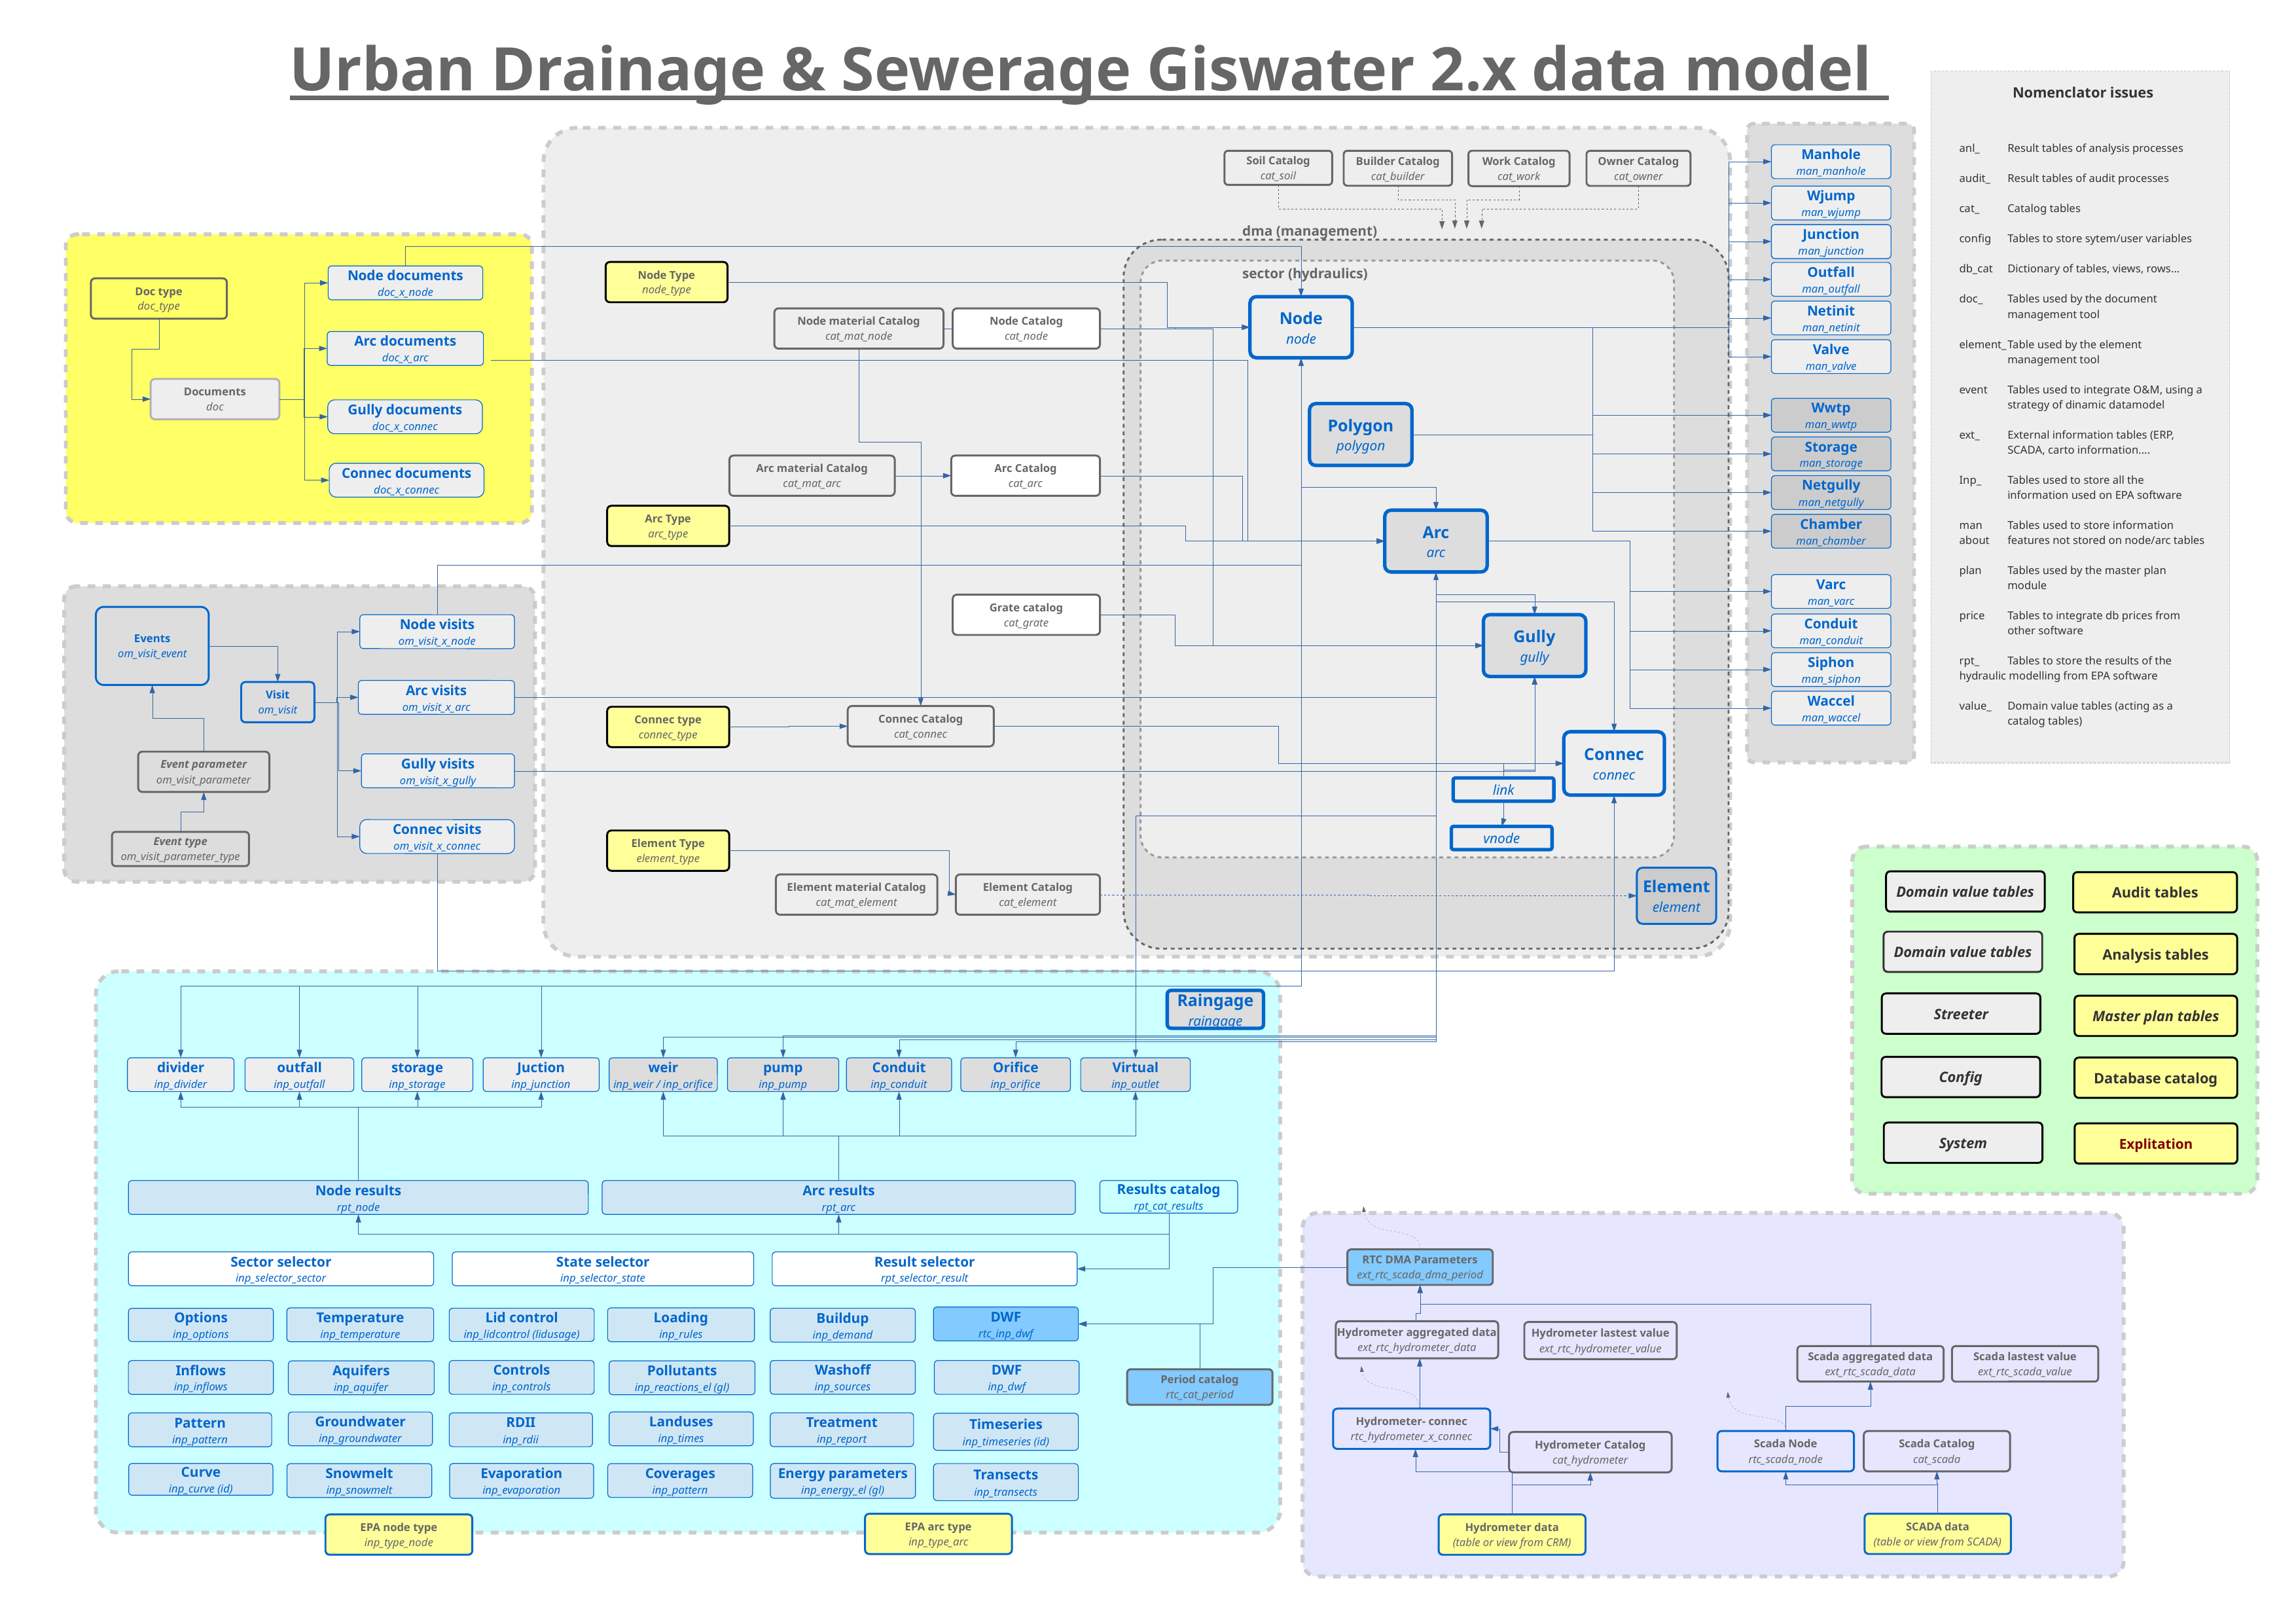

Urban Drainage & Sewerage Giswater 2.x data model
Nomenclator issues
anl_ 	Result tables of analysis processes
audit_ 	Result tables of audit processes
cat_ 	Catalog tables
config 	Tables to store sytem/user variables
db_cat 	Dictionary of tables, views, rows...
doc_ 	Tables used by the document 		management tool
element_	Table used by the element 			management tool
event	Tables used to integrate O&M, using a 	strategy of dinamic datamodel
ext_	External information tables (ERP, 		SCADA, carto information....
Inp_	Tables used to store all the 			information used on EPA software
man	Tables used to store information about 	features not stored on node/arc tables
plan	Tables used by the master plan 		module
price	Tables to integrate db prices from 		other software
rpt_	Tables to store the results of the hydraulic modelling from EPA software
value_	Domain value tables (acting as a 		catalog tables)
Manhole
man_manhole
Soil Catalog
cat_soil
Builder Catalog
cat_builder
Work Catalog
cat_work
Owner Catalog
cat_owner
Wjump
man_wjump
dma (management)
Junction
man_junction
Junction
man_junction
sector (hydraulics)
Node Type
node_type
Outfall
man_outfall
Node documents
doc_x_node
Doc type
doc_type
Node
node
Netinit
man_netinit
Node material Catalog
cat_mat_node
Node Catalog
cat_node
Arc documents
doc_x_arc
Valve
man_valve
Documents
doc
Wwtp
man_wwtp
Gully documents
doc_x_connec
Polygon
polygon
Storage
man_storage
Arc material Catalog
cat_mat_arc
Arc Catalog
cat_arc
Connec documents
doc_x_connec
Netgully
man_netgully
Arc Type
arc_type
Arc
arc
Chamber
man_chamber
Varc
man_varc
Grate catalog
cat_grate
Events
om_visit_event
Conduit
man_conduit
Gully
gully
Node visits
om_visit_x_node
Siphon
man_siphon
Arc visits
om_visit_x_arc
Visit
om_visit
Waccel
man_waccel
Connec Catalog
cat_connec
Connec type
connec_type
Connec
connec
Event parameter
om_visit_parameter
Gully visits
om_visit_x_gully
link
Connec visits
om_visit_x_connec
vnode
Element Type
element_type
Event type
om_visit_parameter_type
Element
element
Domain value tables
Audit tables
Element material Catalog
cat_mat_element
Element Catalog
cat_element
Domain value tables
Analysis tables
Raingage
raingage
Streeter
Master plan tables
Config
Database catalog
Juction
inp_junction
Conduit
inp_conduit
divider
inp_divider
outfall
inp_outfall
storage
inp_storage
weir
inp_weir / inp_orifice
pump
inp_pump
Orifice
inp_orifice
Virtual
inp_outlet
System
Explitation
Node results
rpt_node
Arc results
rpt_arc
Results catalog
rpt_cat_results
RTC DMA Parameters
ext_rtc_scada_dma_period
Sector selector
inp_selector_sector
State selector
inp_selector_state
Result selector
rpt_selector_result
DWF
rtc_inp_dwf
Loading
inp_rules
Temperature
inp_temperature
Buildup
inp_demand
Lid control
inp_lidcontrol (lidusage)
Options
inp_options
Hydrometer aggregated data
ext_rtc_hydrometer_data
Hydrometer lastest value
ext_rtc_hydrometer_value
Scada aggregated data
ext_rtc_scada_data
Scada lastest value
ext_rtc_scada_value
Washoff
inp_sources
Controls
inp_controls
DWF
inp_dwf
Inflows
inp_inflows
Pollutants
inp_reactions_el (gl)
Aquifers
inp_aquifer
Period catalog
rtc_cat_period
Hydrometer- connec
rtc_hydrometer_x_connec
Landuses
inp_times
Groundwater
inp_groundwater
Treatment
inp_report
RDII
inp_rdii
Pattern
inp_pattern
Timeseries
inp_timeseries (id)
Scada Node
rtc_scada_node
Scada Catalog
cat_scada
Hydrometer Catalog
cat_hydrometer
Evaporation
inp_evaporation
Curve
inp_curve (id)
Energy parameters
inp_energy_el (gl)
Transects
inp_transects
Coverages
inp_pattern
Snowmelt
inp_snowmelt
SCADA data
(table or view from SCADA)
EPA arc type
inp_type_arc
EPA node type
inp_type_node
Hydrometer data
(table or view from CRM)